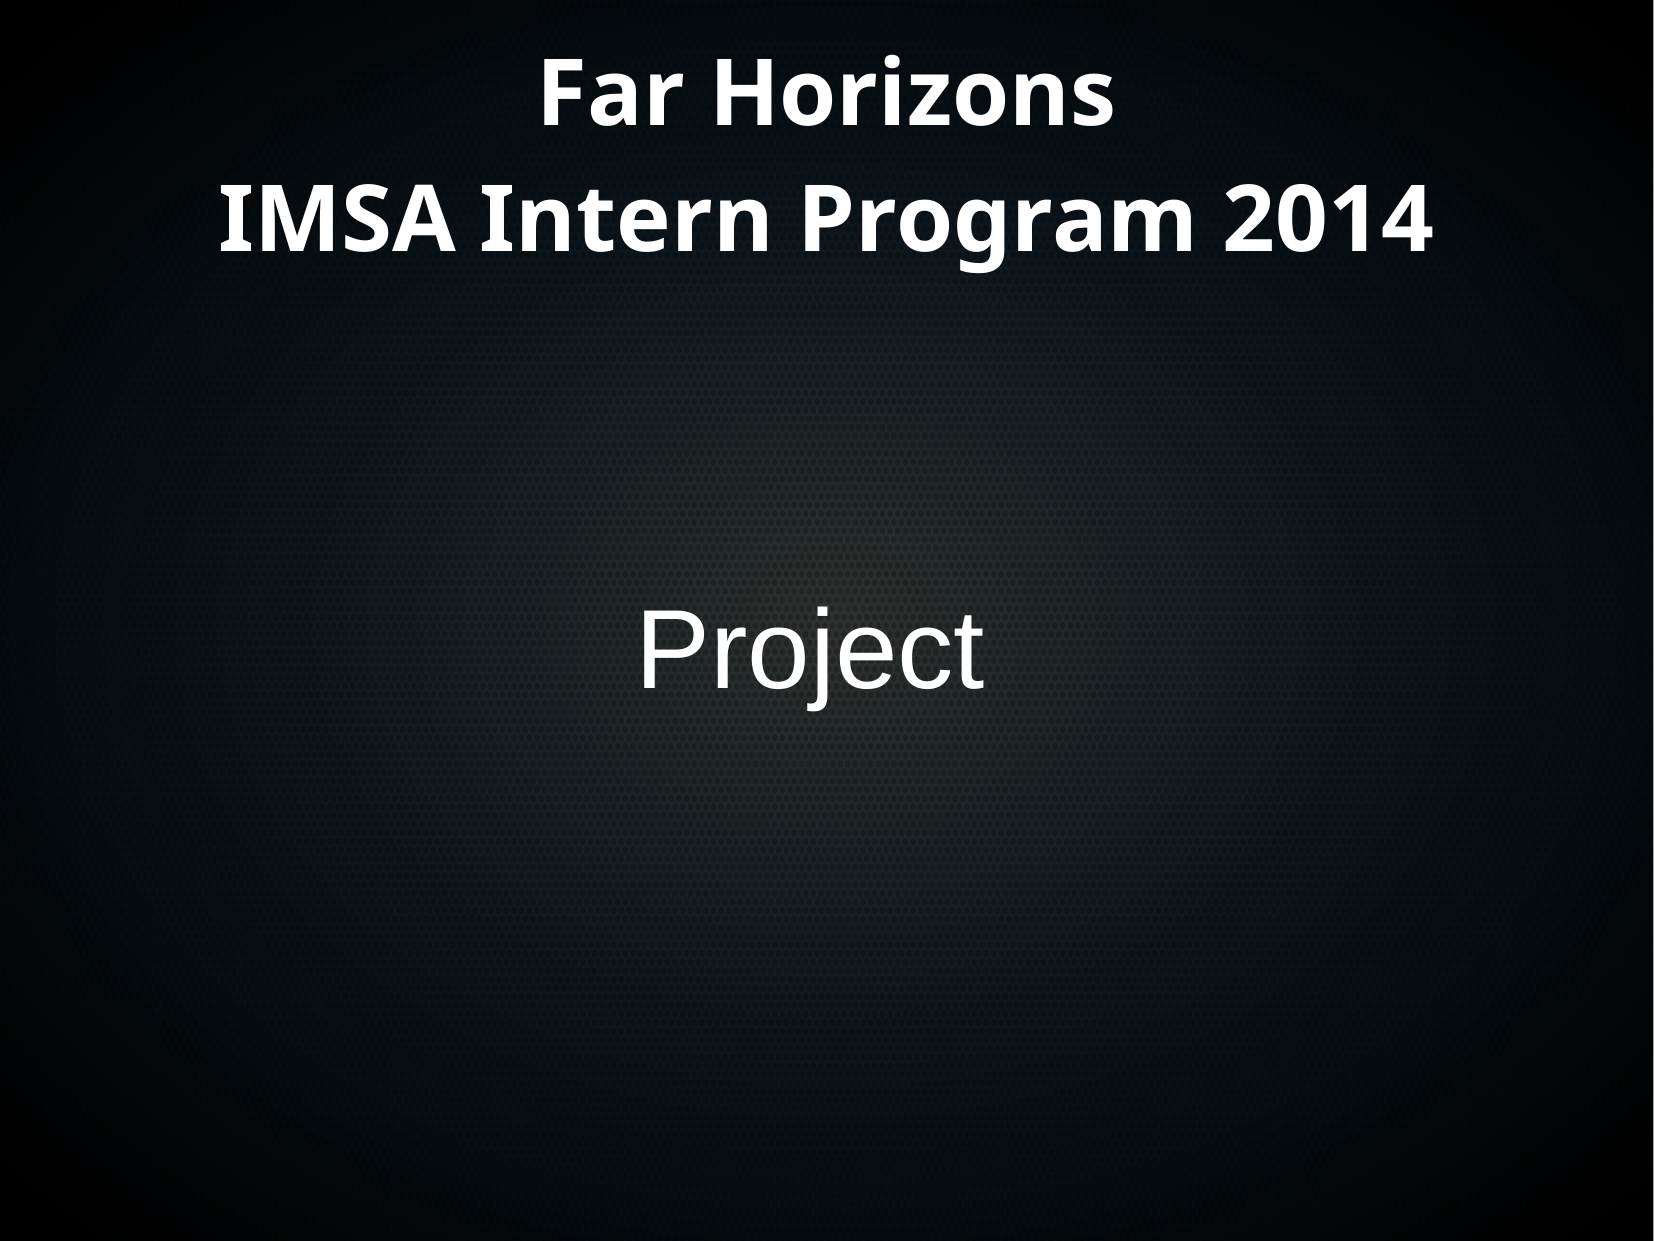

# Far Horizons IMSA Intern Program 2014
Project